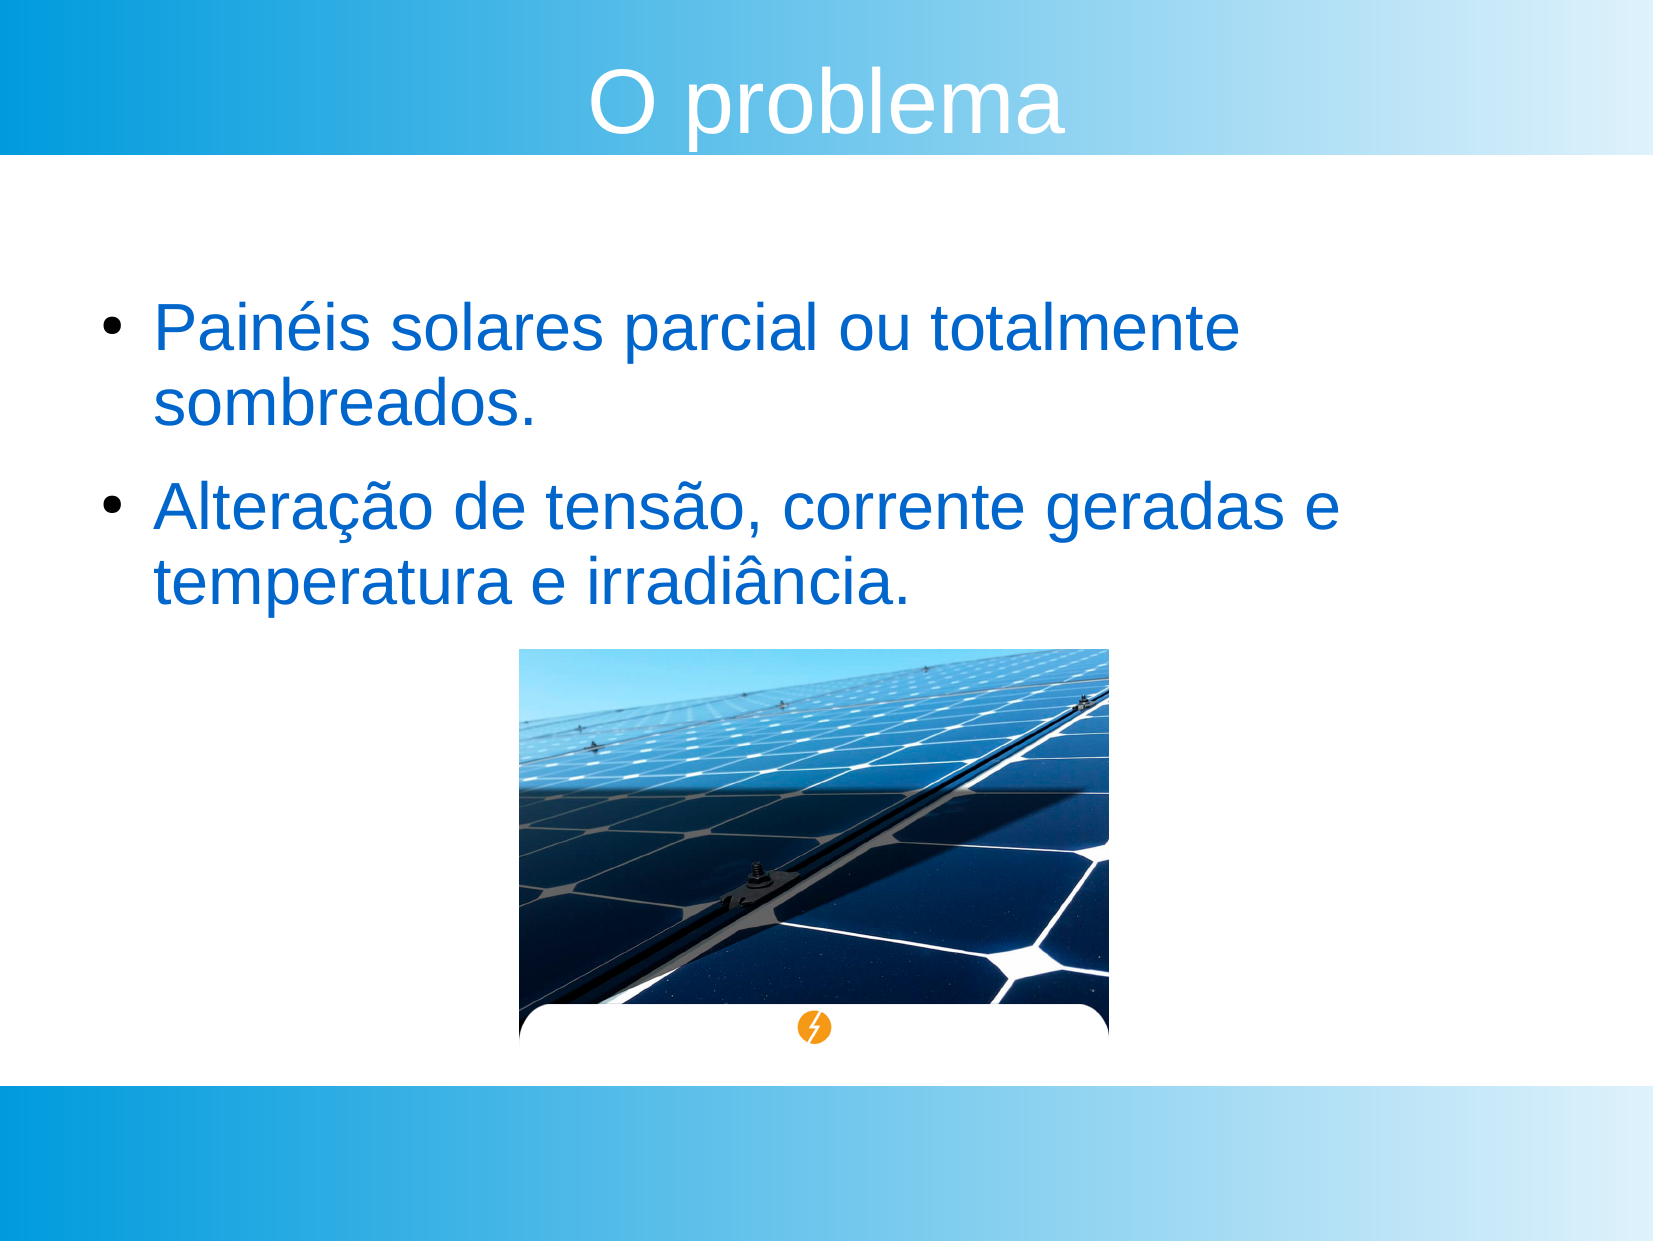

# O problema
Painéis solares parcial ou totalmente sombreados.
Alteração de tensão, corrente geradas e temperatura e irradiância.